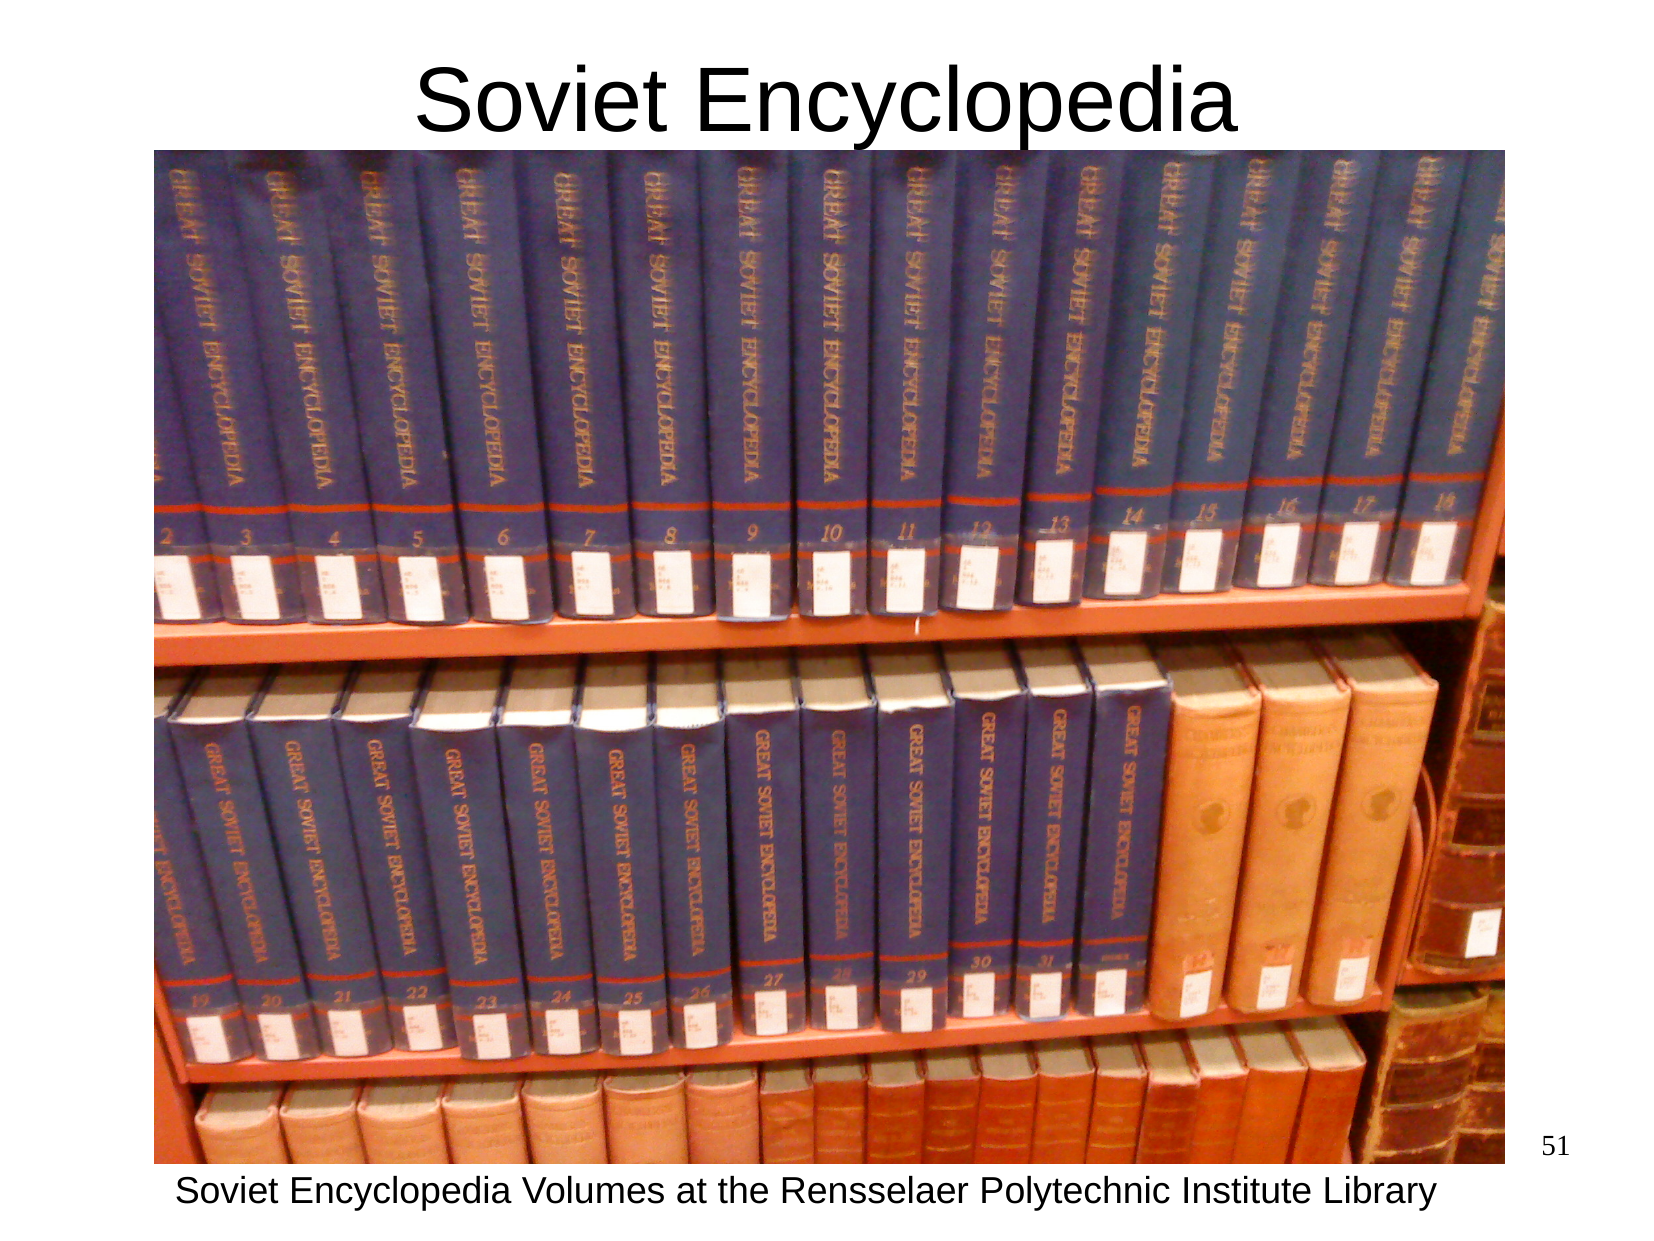

# Soviet Encyclopedia
51
Soviet Encyclopedia Volumes at the Rensselaer Polytechnic Institute Library